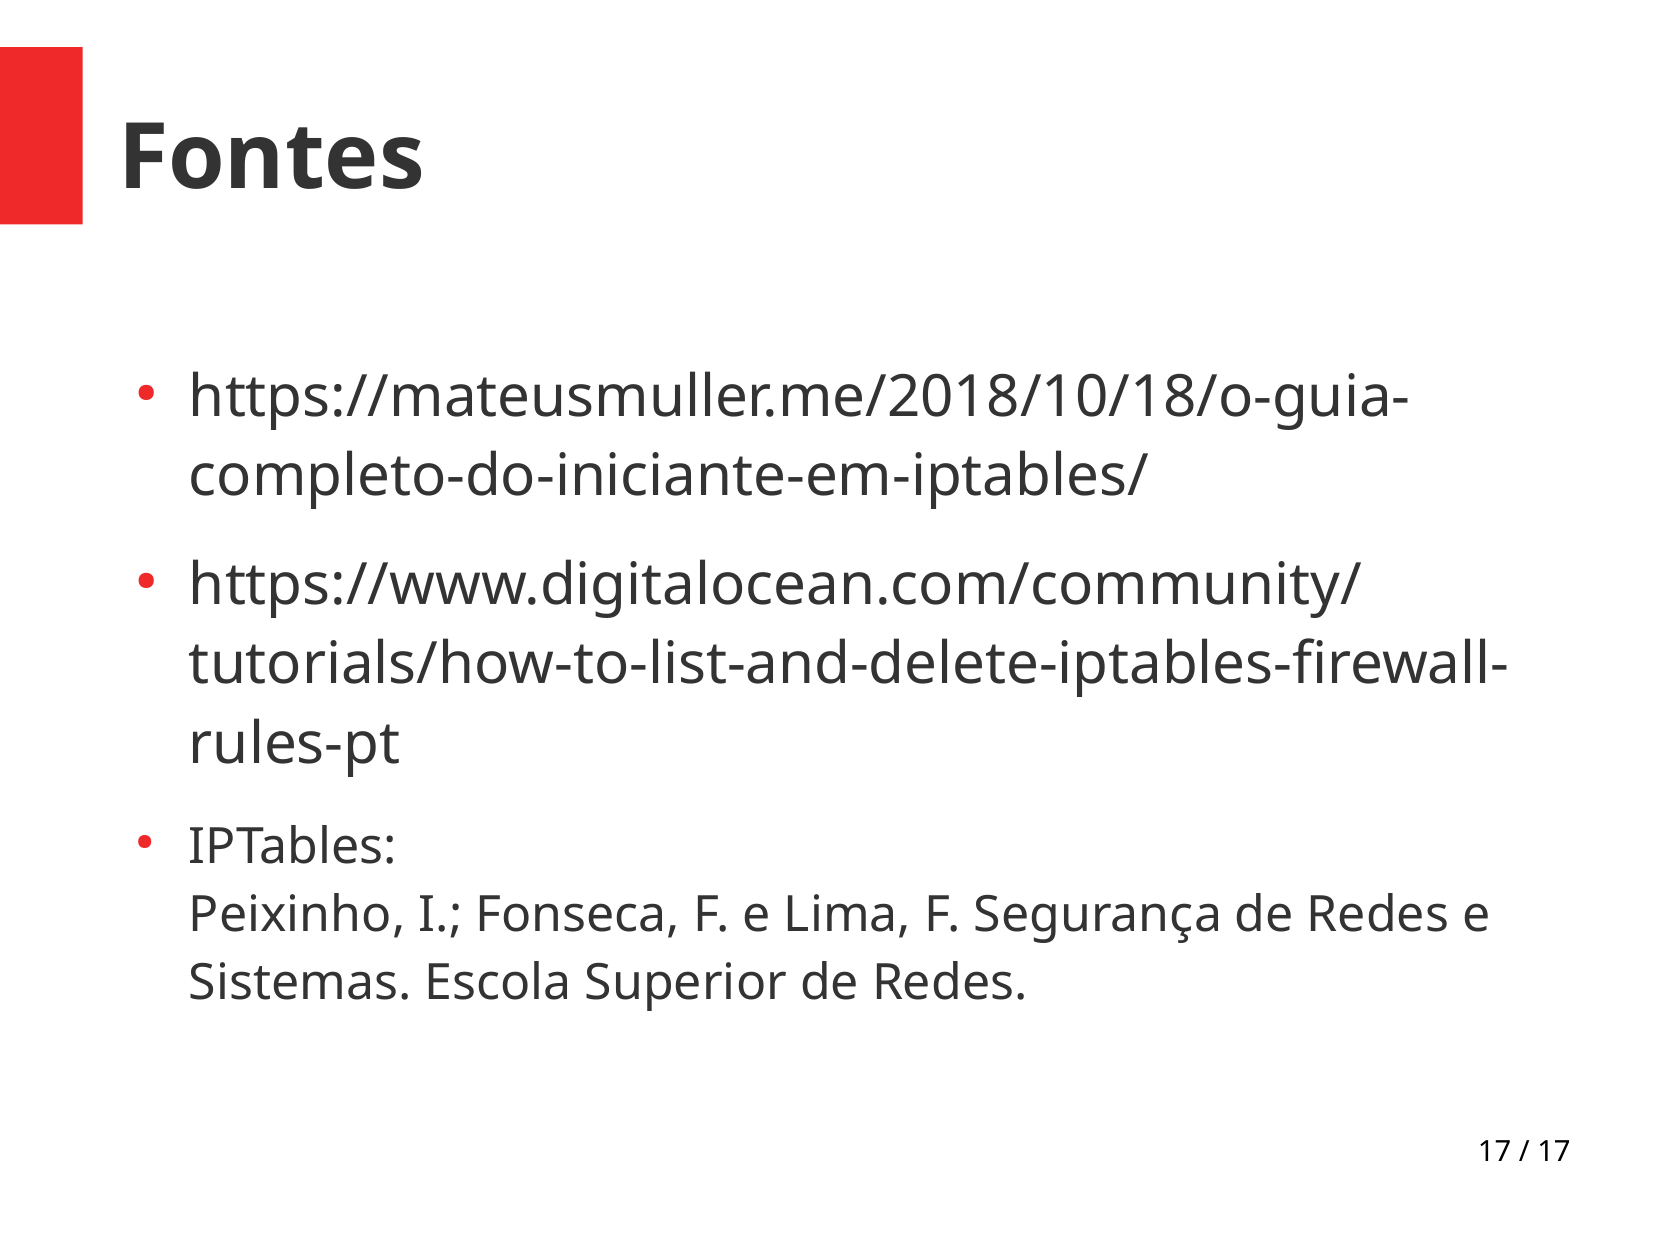

# Fontes
https://mateusmuller.me/2018/10/18/o-guia-completo-do-iniciante-em-iptables/
https://www.digitalocean.com/community/tutorials/how-to-list-and-delete-iptables-firewall-rules-pt
IPTables:
Peixinho, I.; Fonseca, F. e Lima, F. Segurança de Redes e Sistemas. Escola Superior de Redes.
17